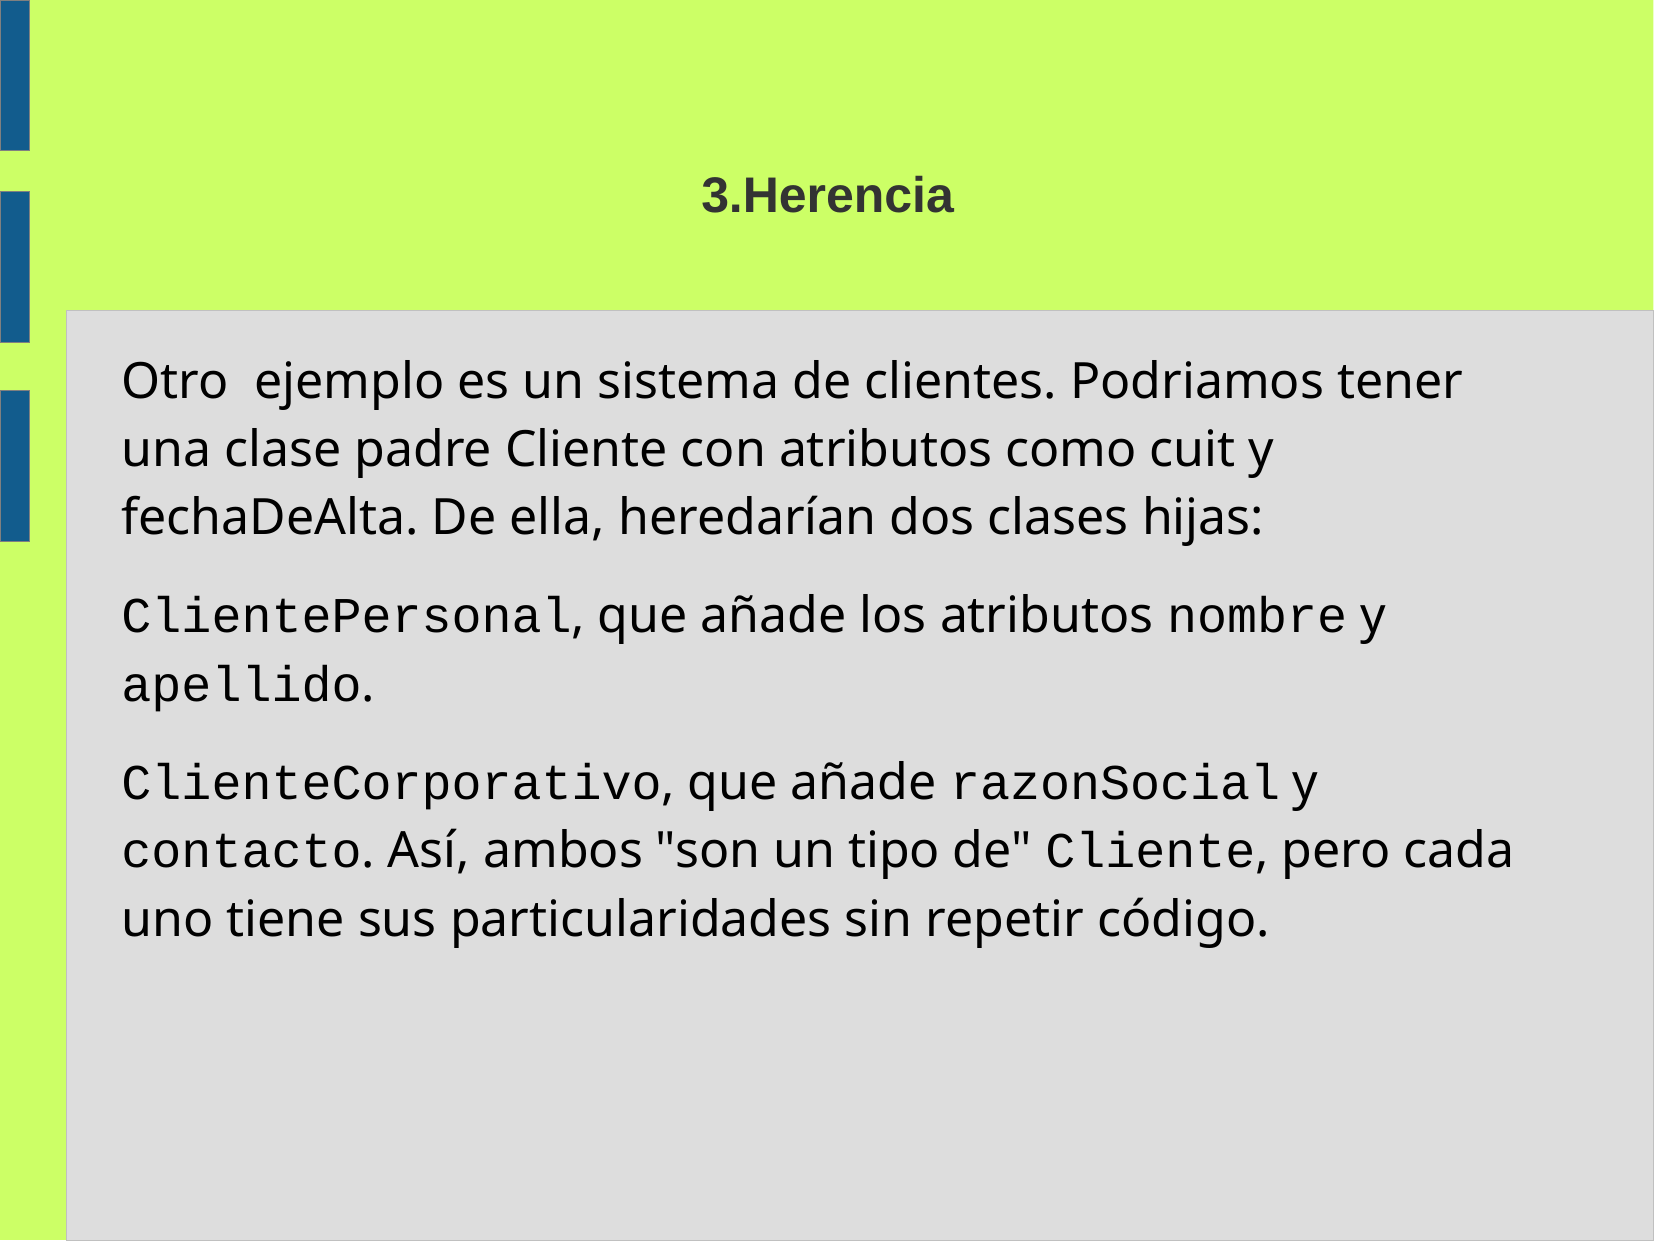

# 3.Herencia
Otro ejemplo es un sistema de clientes. Podriamos tener una clase padre Cliente con atributos como cuit y fechaDeAlta. De ella, heredarían dos clases hijas:
ClientePersonal, que añade los atributos nombre y apellido.
ClienteCorporativo, que añade razonSocial y contacto. Así, ambos "son un tipo de" Cliente, pero cada uno tiene sus particularidades sin repetir código.